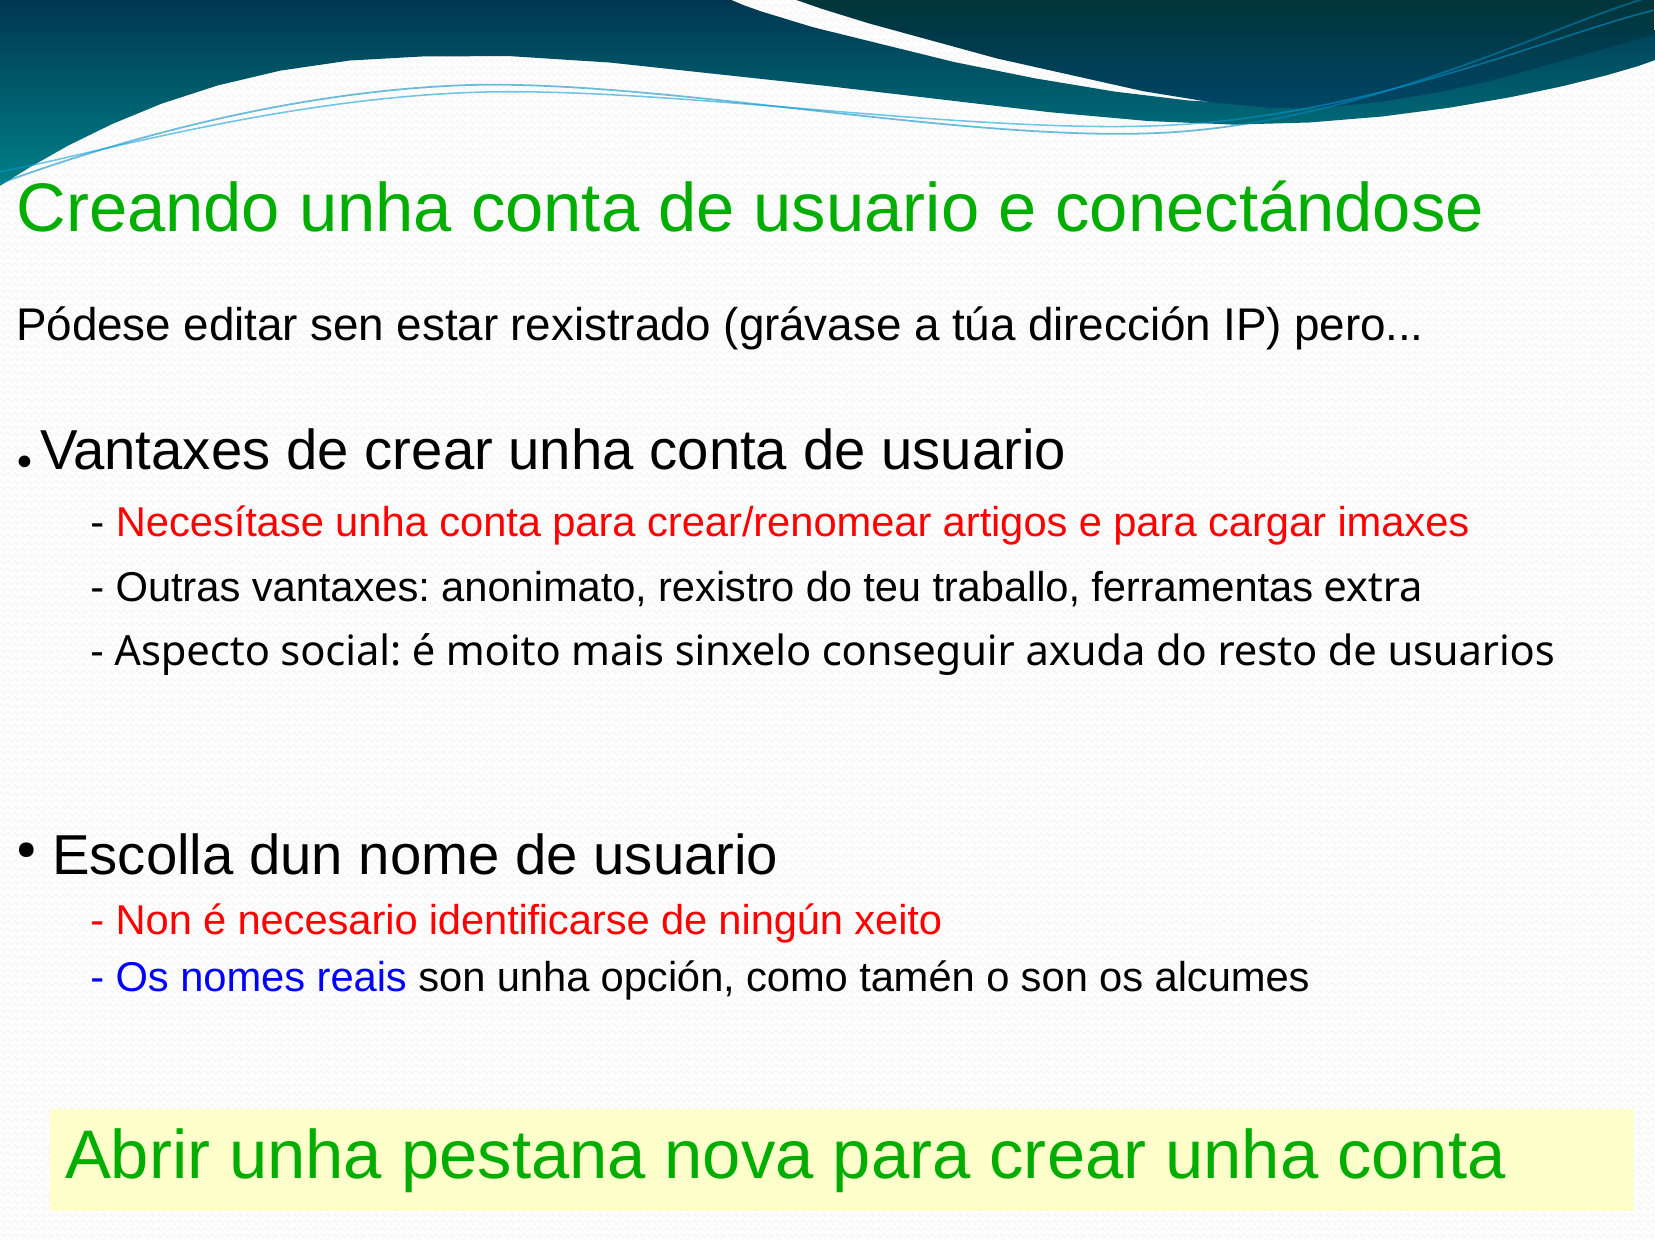

# Creando unha conta de usuario e conectándose
Pódese editar sen estar rexistrado (grávase a túa dirección IP) pero...
● Vantaxes de crear unha conta de usuario
	- Necesítase unha conta para crear/renomear artigos e para cargar imaxes
	- Outras vantaxes: anonimato, rexistro do teu traballo, ferramentas extra
	- Aspecto social: é moito mais sinxelo conseguir axuda do resto de usuarios
 Escolla dun nome de usuario
	- Non é necesario identificarse de ningún xeito
	- Os nomes reais son unha opción, como tamén o son os alcumes
| Abrir unha pestana nova para crear unha conta |
| --- |